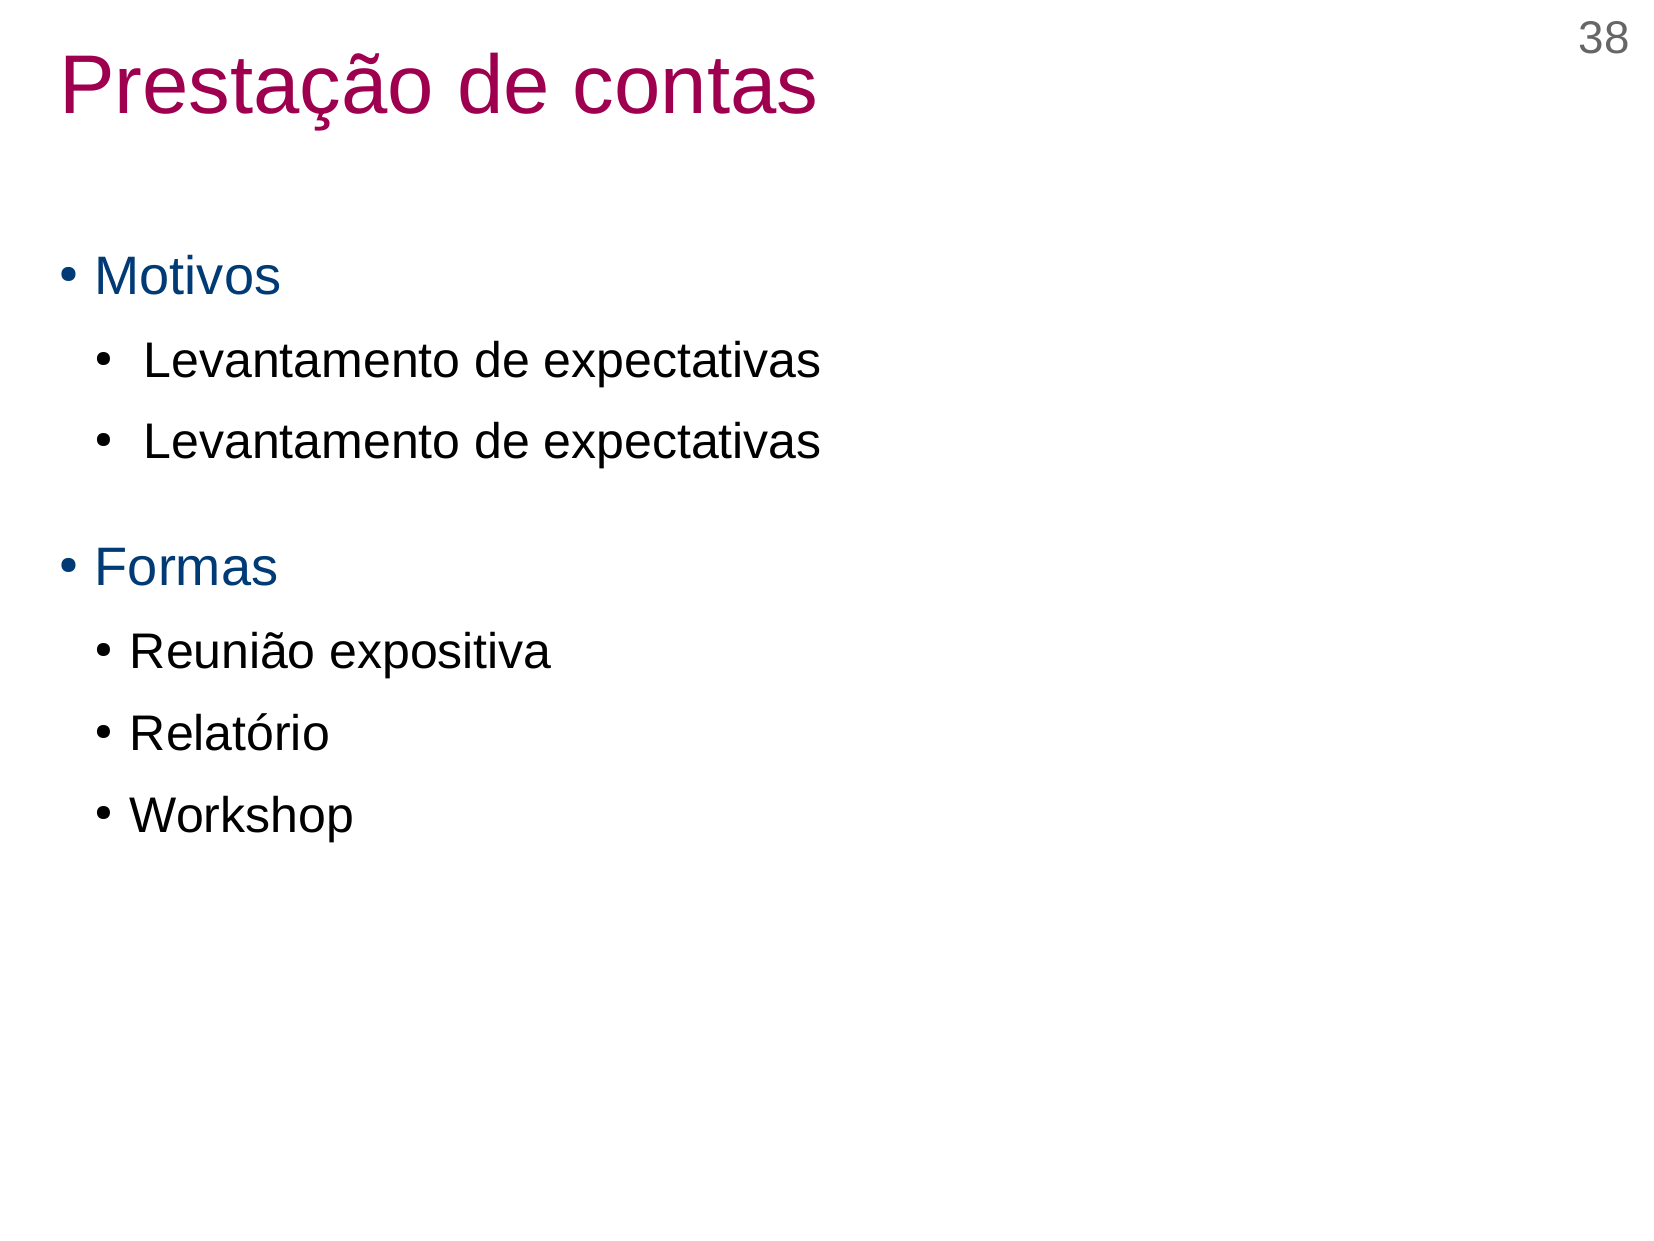

38
# Prestação de contas
Motivos
 Levantamento de expectativas
 Levantamento de expectativas
Formas
Reunião expositiva
Relatório
Workshop